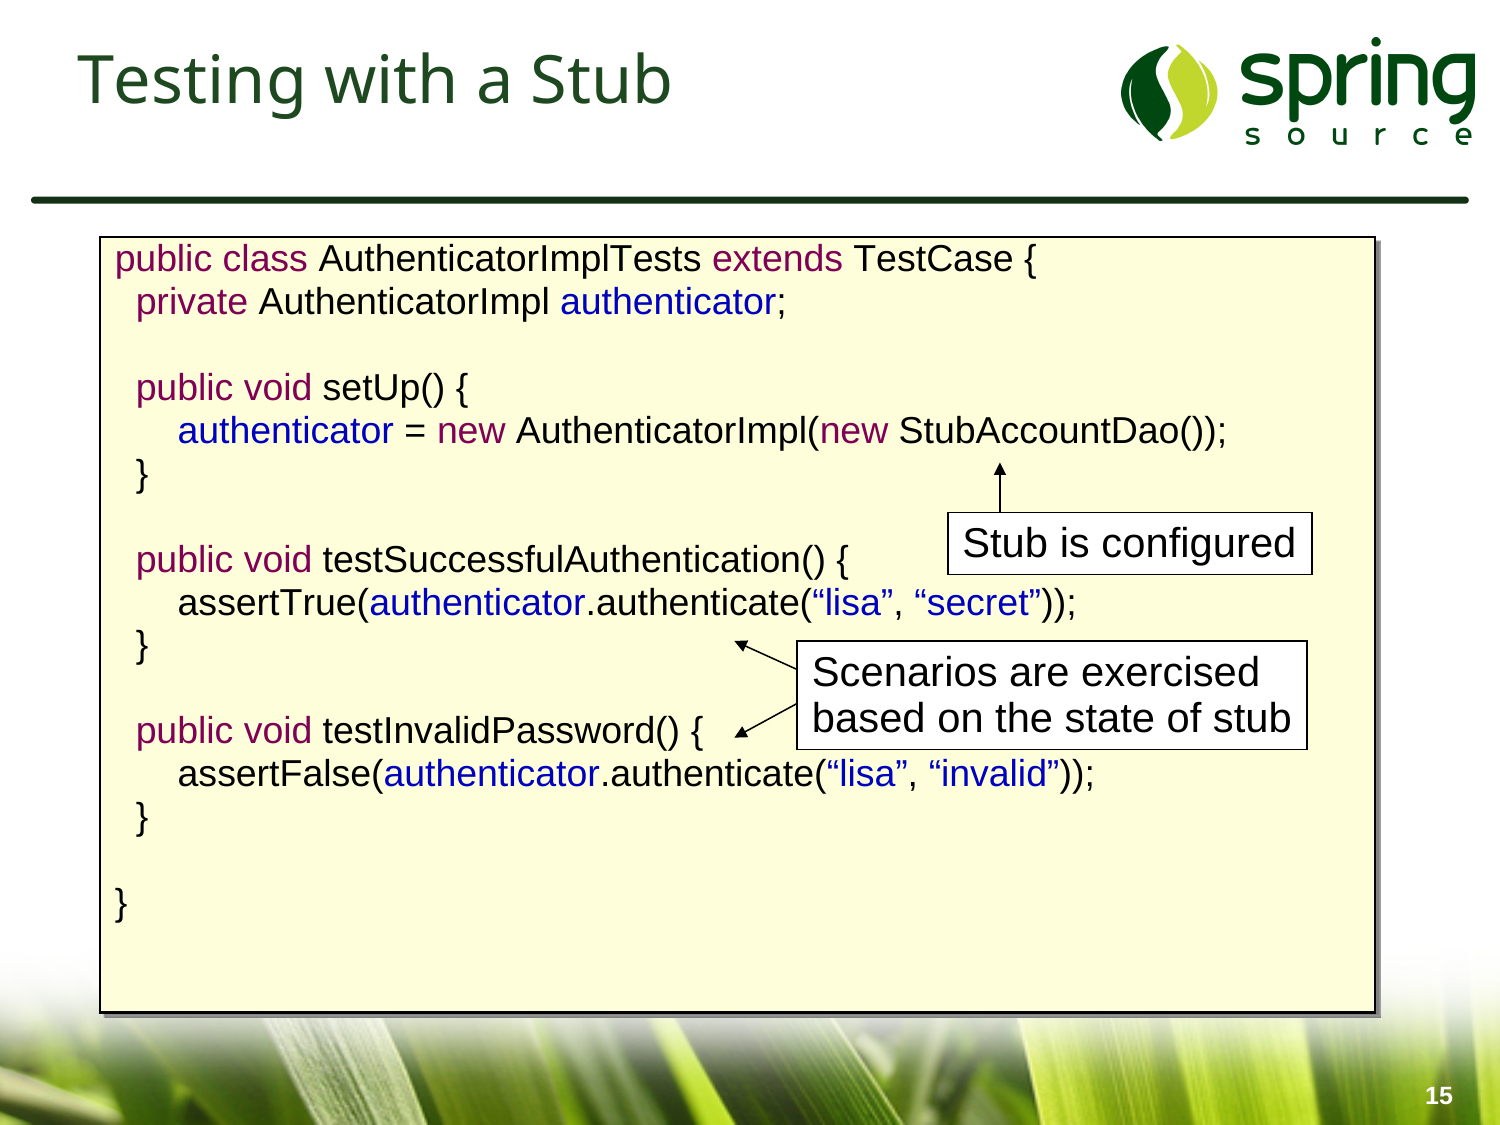

# Testing with a Stub
public class AuthenticatorImplTests extends TestCase {
 private AuthenticatorImpl authenticator;
 public void setUp() {
 authenticator = new AuthenticatorImpl(new StubAccountDao());
 }
 public void testSuccessfulAuthentication() {
 assertTrue(authenticator.authenticate(“lisa”, “secret”));
 }
 public void testInvalidPassword() {
 assertFalse(authenticator.authenticate(“lisa”, “invalid”));
 }
}
Stub is configured
Scenarios are exercised
based on the state of stub